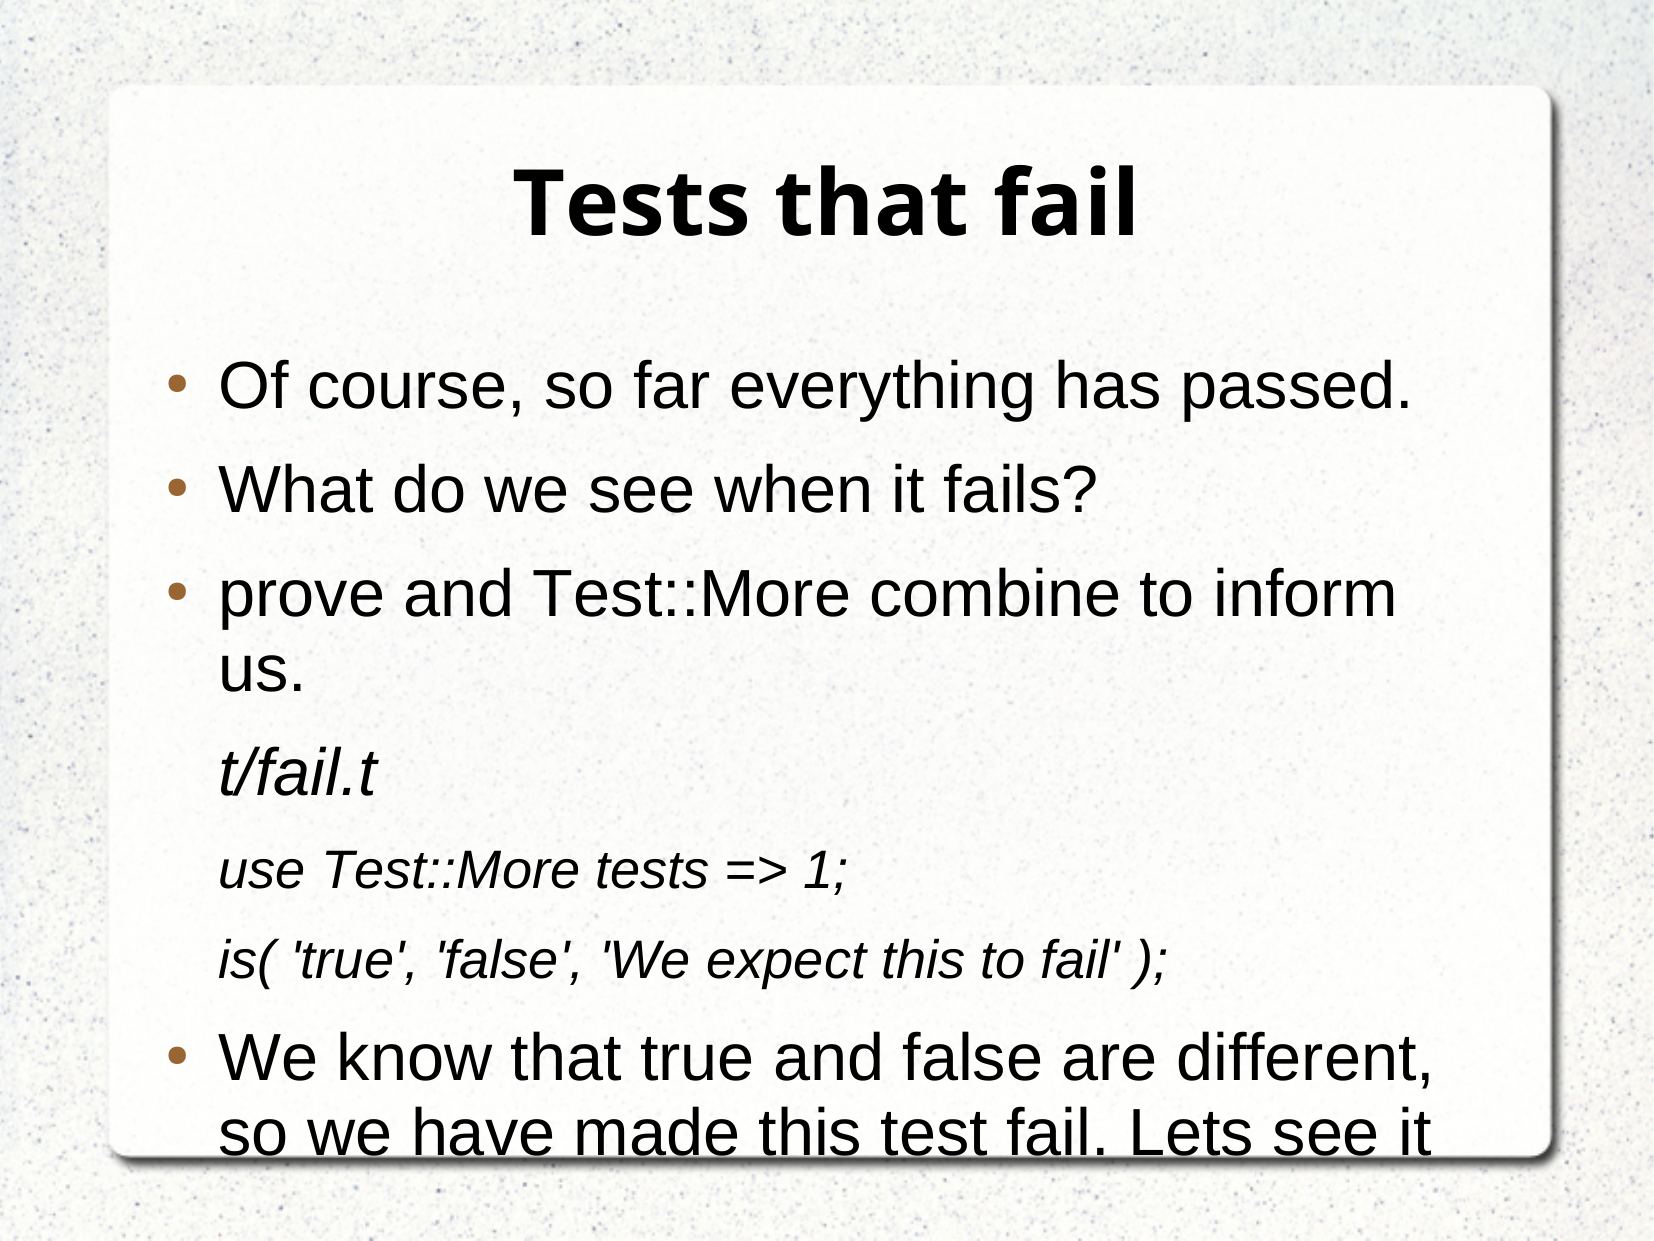

# Tests that fail
Of course, so far everything has passed.
What do we see when it fails?
prove and Test::More combine to inform us.
t/fail.t
use Test::More tests => 1;
is( 'true', 'false', 'We expect this to fail' );
We know that true and false are different, so we have made this test fail. Lets see it